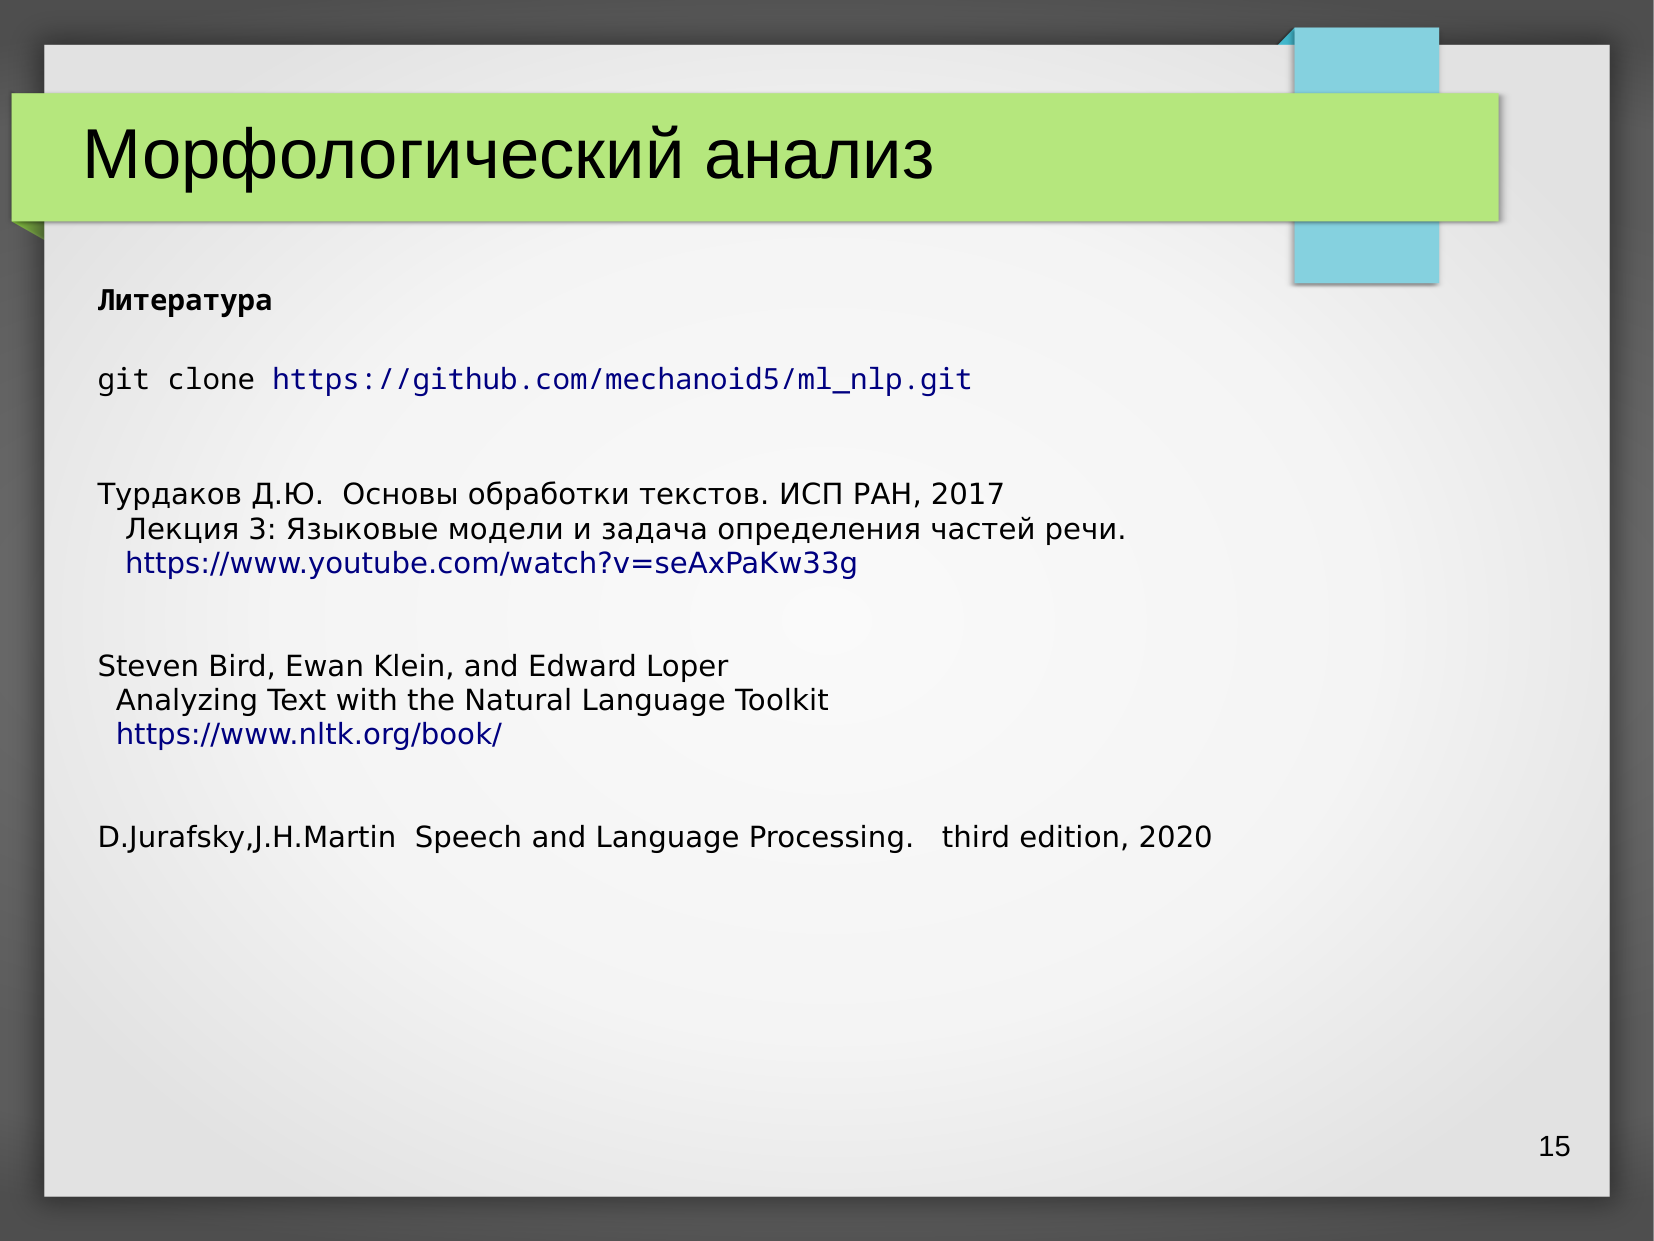

# Морфологический анализ
Литература
git clone https://github.com/mechanoid5/ml_nlp.git
Турдаков Д.Ю. Основы обработки текстов. ИСП РАН, 2017
 Лекция 3: Языковые модели и задача определения частей речи.
 https://www.youtube.com/watch?v=seAxPaKw33g
Steven Bird, Ewan Klein, and Edward Loper
 Analyzing Text with the Natural Language Toolkit
 https://www.nltk.org/book/
D.Jurafsky,J.H.Martin Speech and Language Processing. third edition, 2020
15